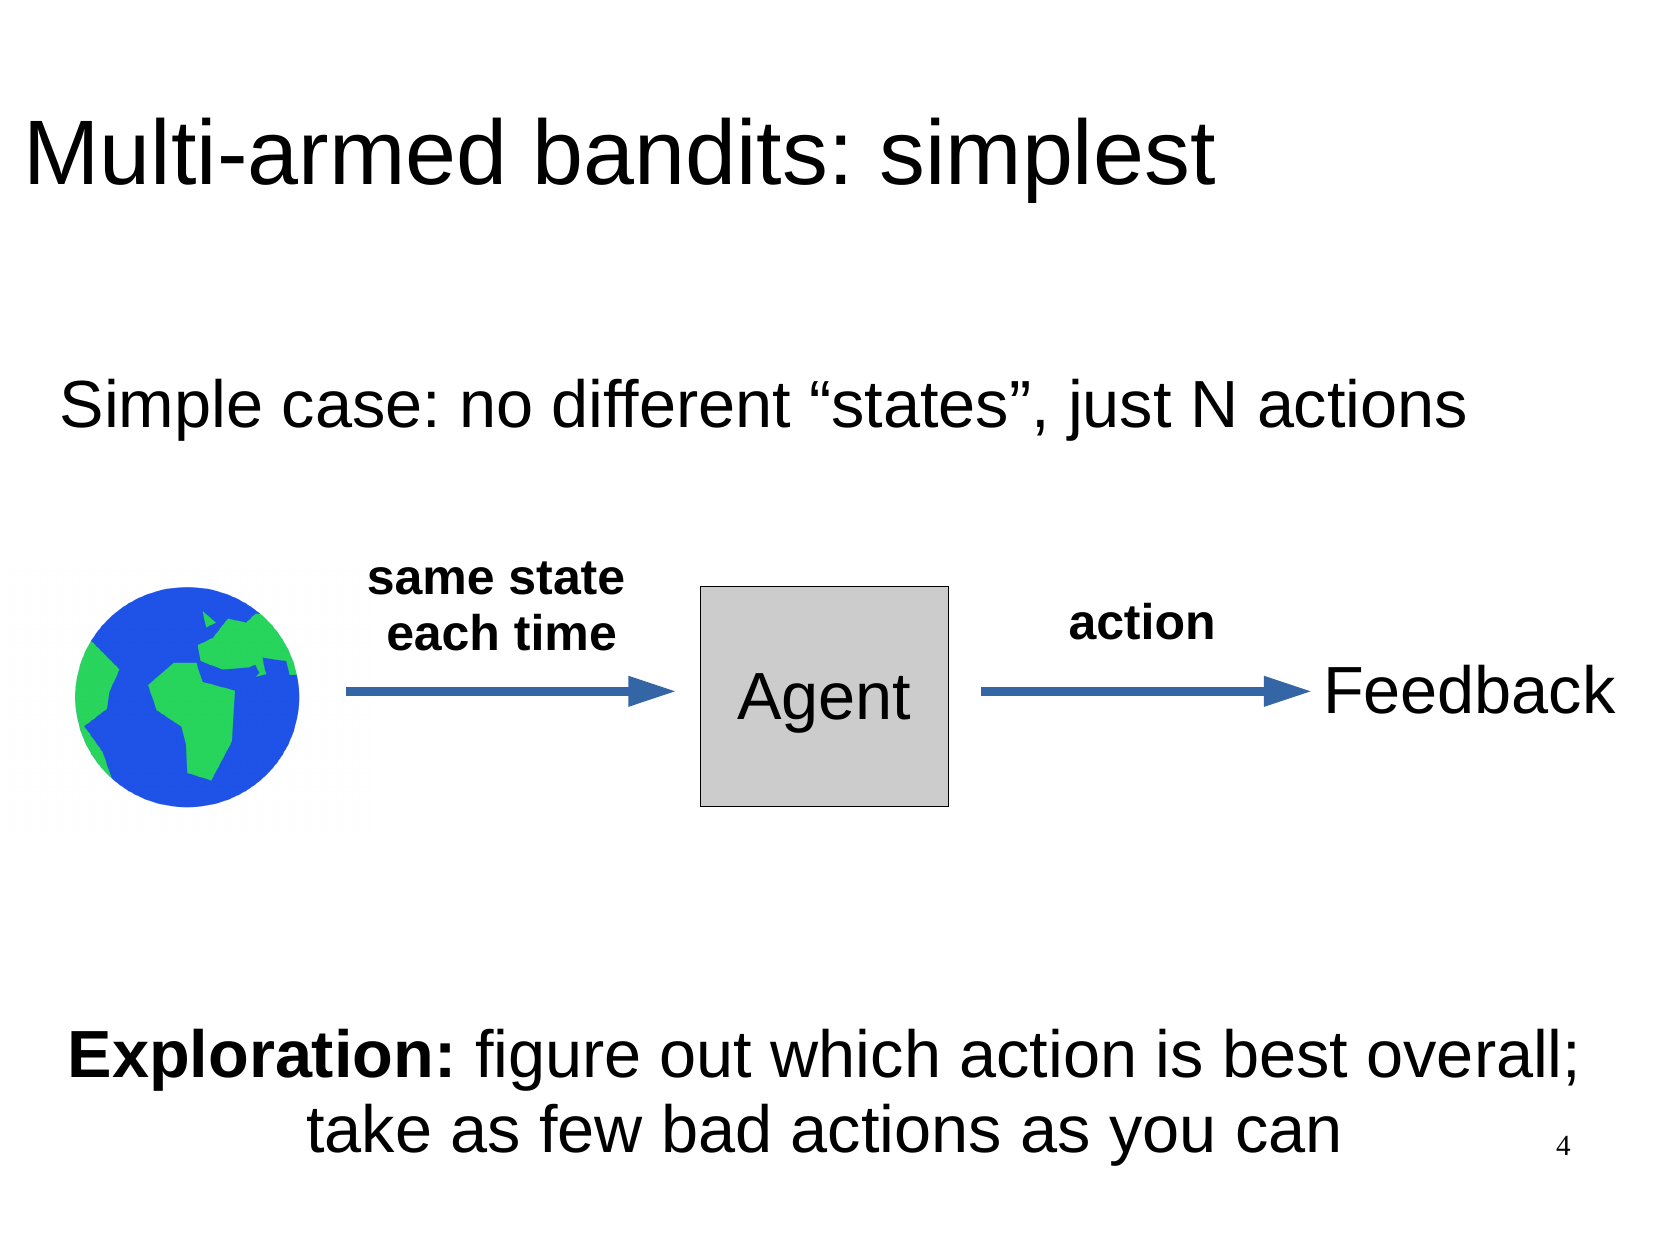

# Multi-armed bandits: simplest
Simple case: no different “states”, just N actions
same state
each time
Agent
action
Feedback
Exploration: figure out which action is best overall;
take as few bad actions as you can
4